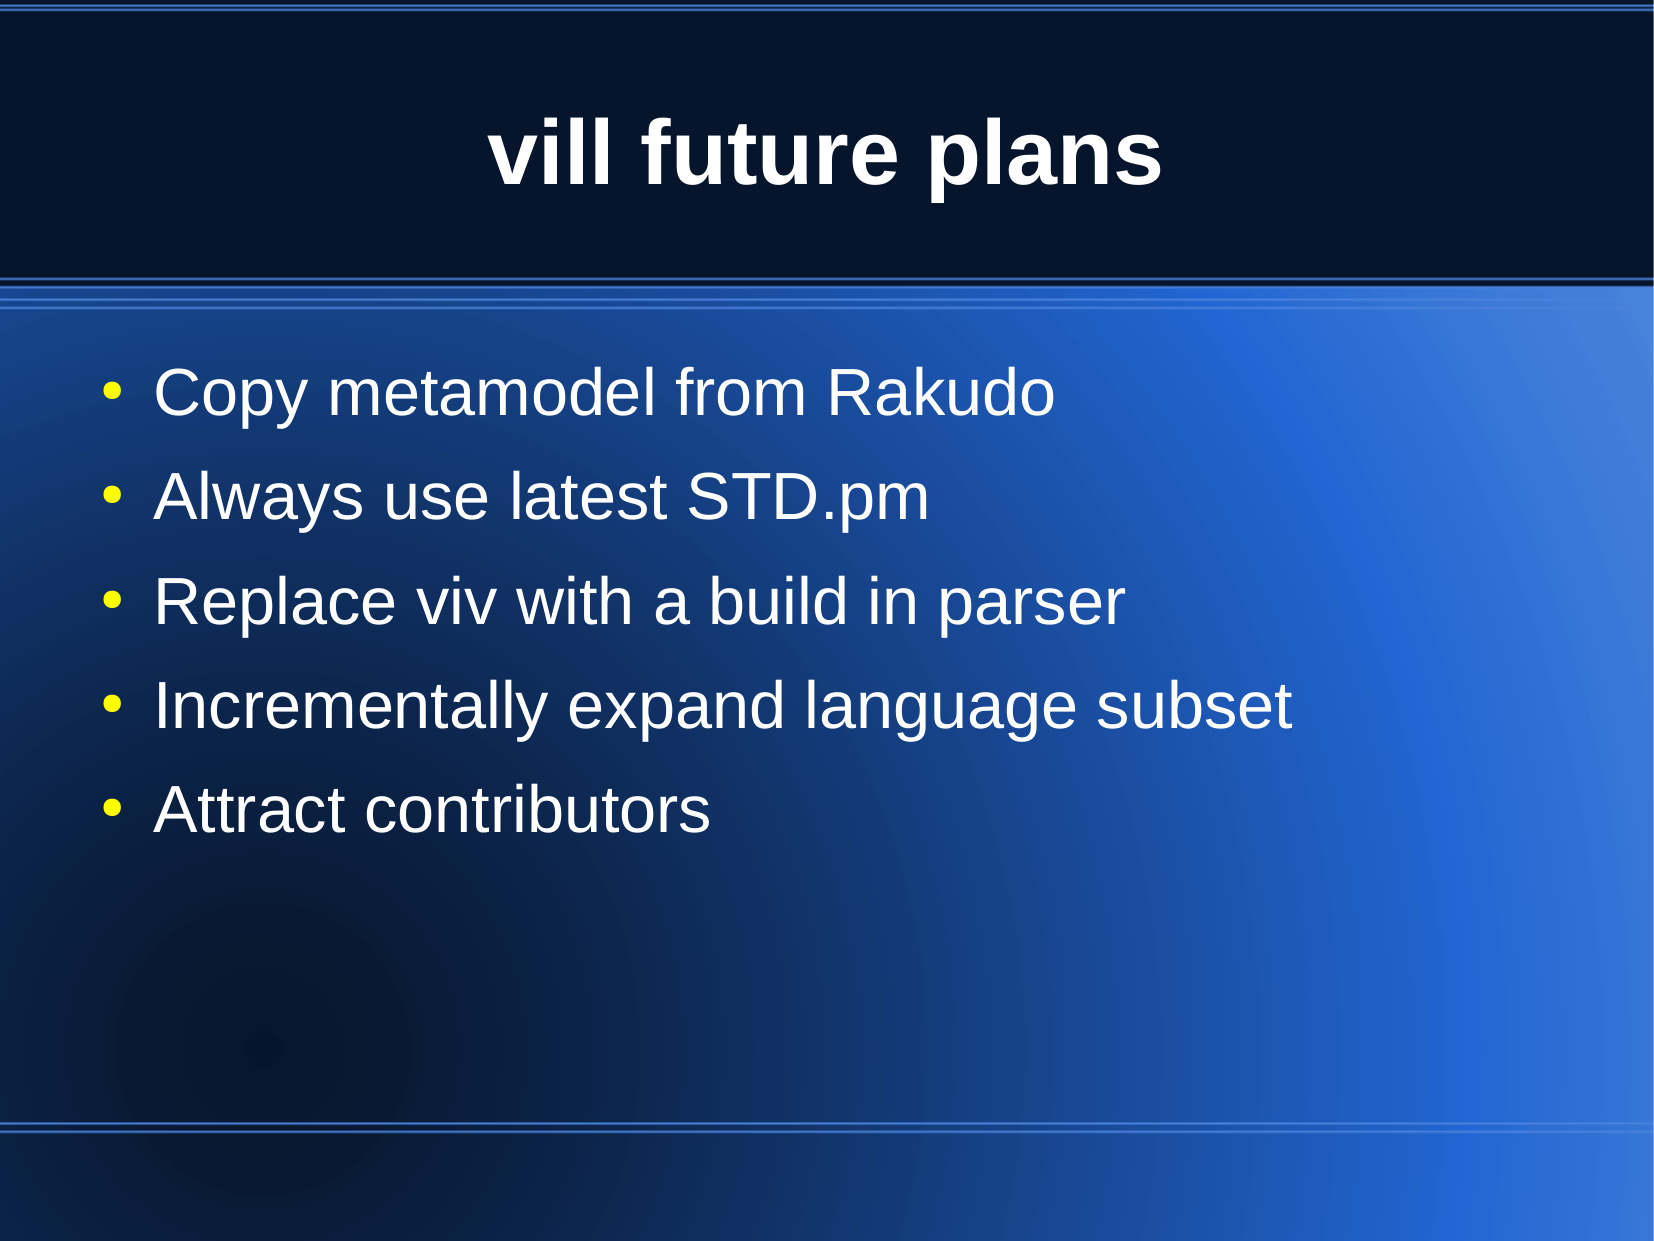

# vill future plans
Copy metamodel from Rakudo
Always use latest STD.pm
Replace viv with a build in parser
Incrementally expand language subset
Attract contributors